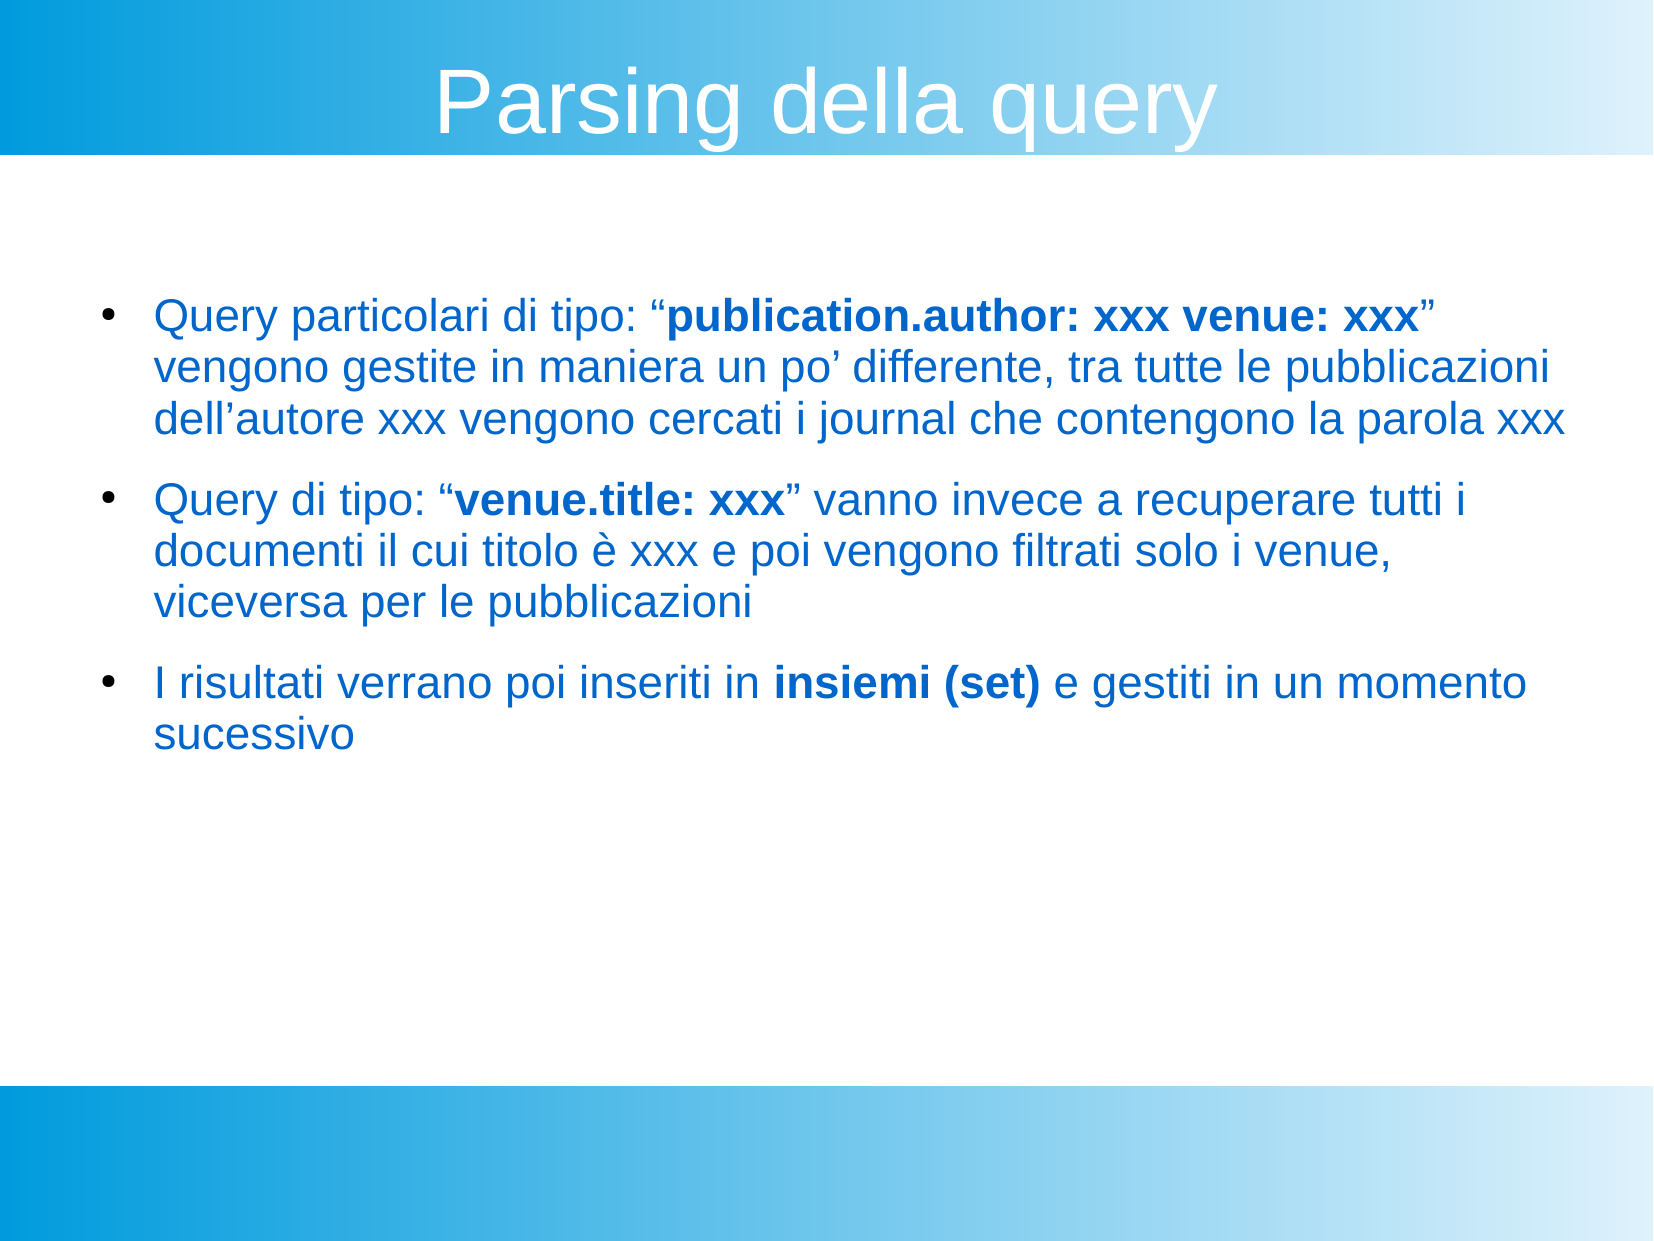

# Parsing della query
Query particolari di tipo: “publication.author: xxx venue: xxx” vengono gestite in maniera un po’ differente, tra tutte le pubblicazioni dell’autore xxx vengono cercati i journal che contengono la parola xxx
Query di tipo: “venue.title: xxx” vanno invece a recuperare tutti i documenti il cui titolo è xxx e poi vengono filtrati solo i venue, viceversa per le pubblicazioni
I risultati verrano poi inseriti in insiemi (set) e gestiti in un momento sucessivo